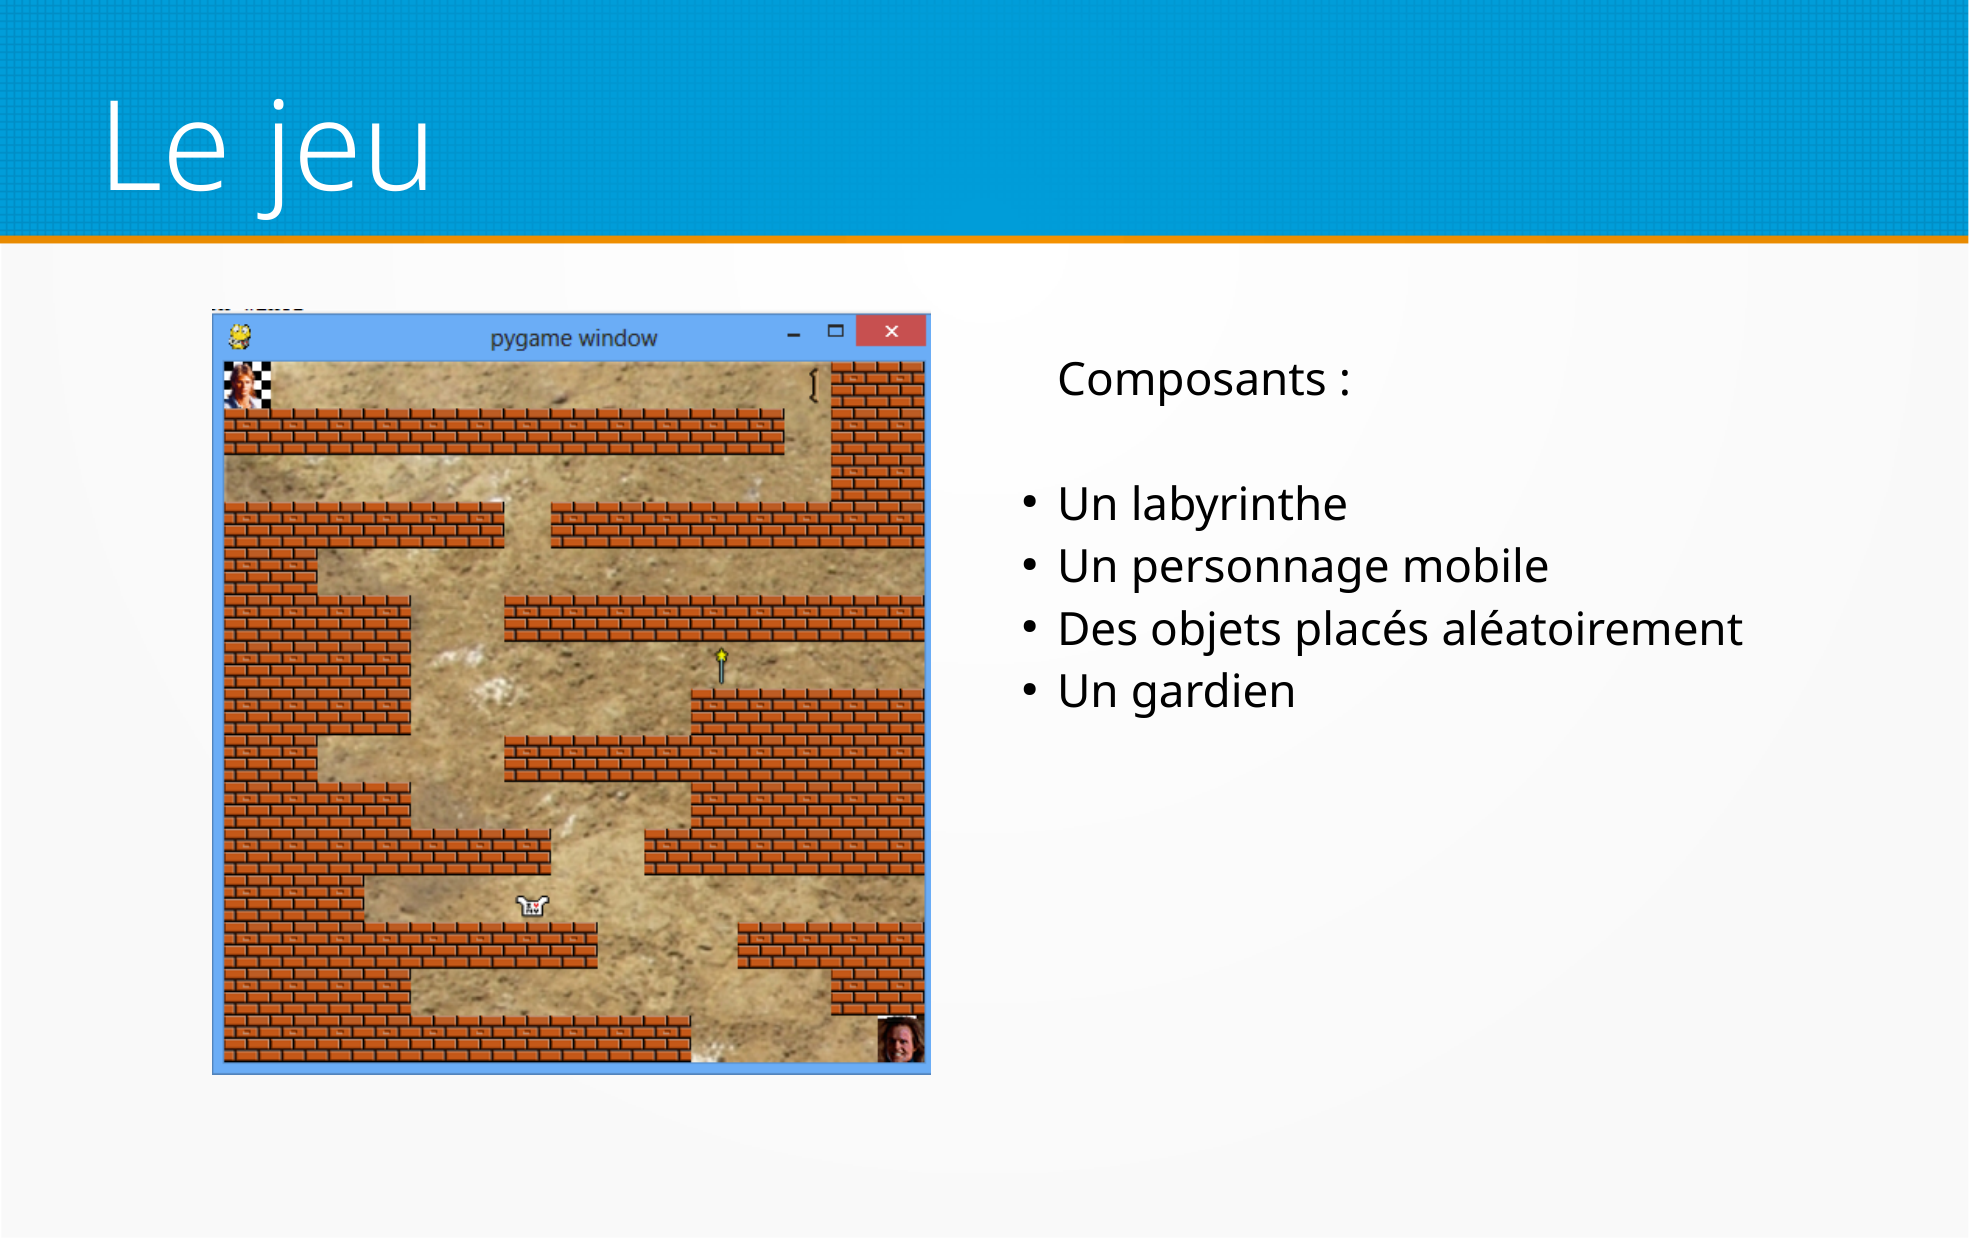

# Le jeu
Composants :
Un labyrinthe
Un personnage mobile
Des objets placés aléatoirement
Un gardien